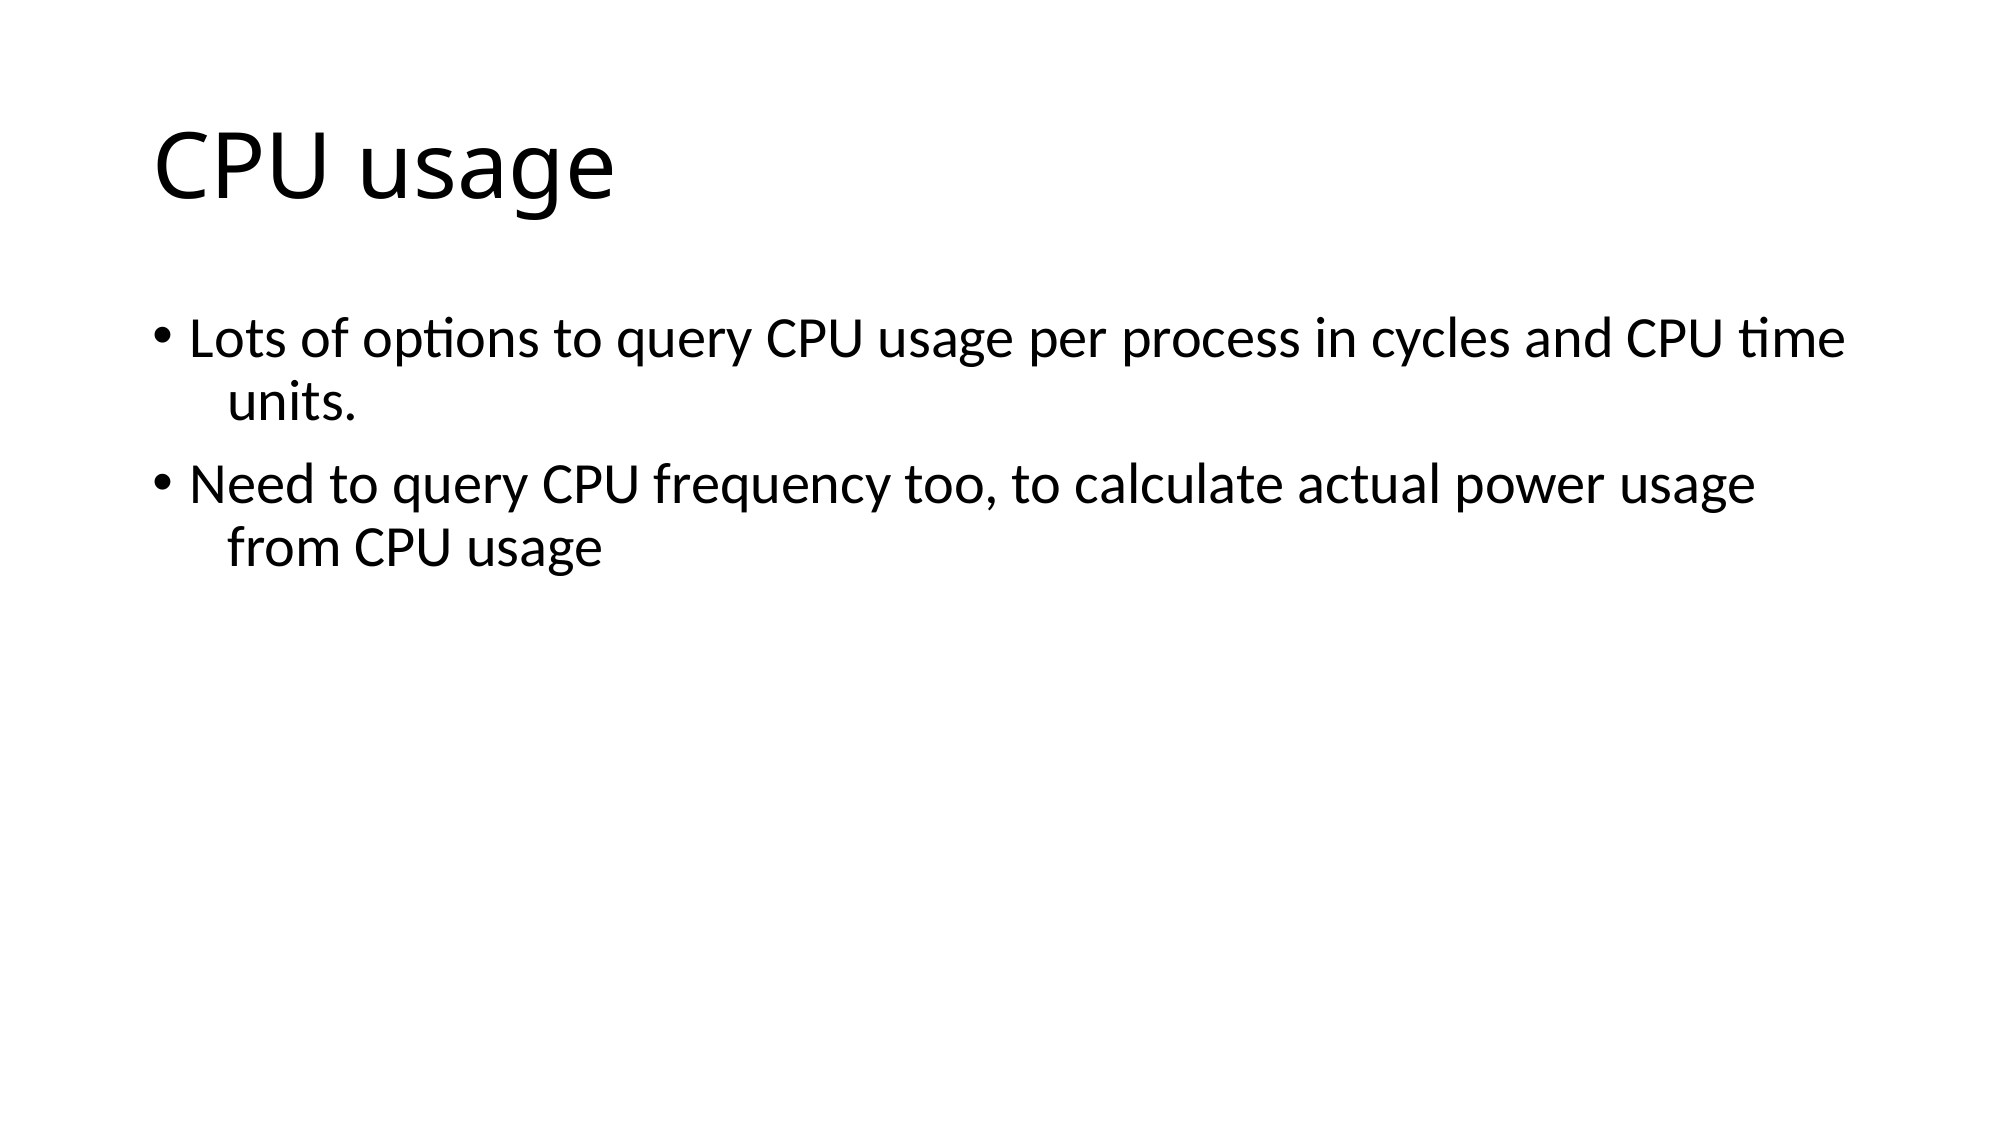

# CPU usage
Lots of options to query CPU usage per process in cycles and CPU time units.
Need to query CPU frequency too, to calculate actual power usage from CPU usage